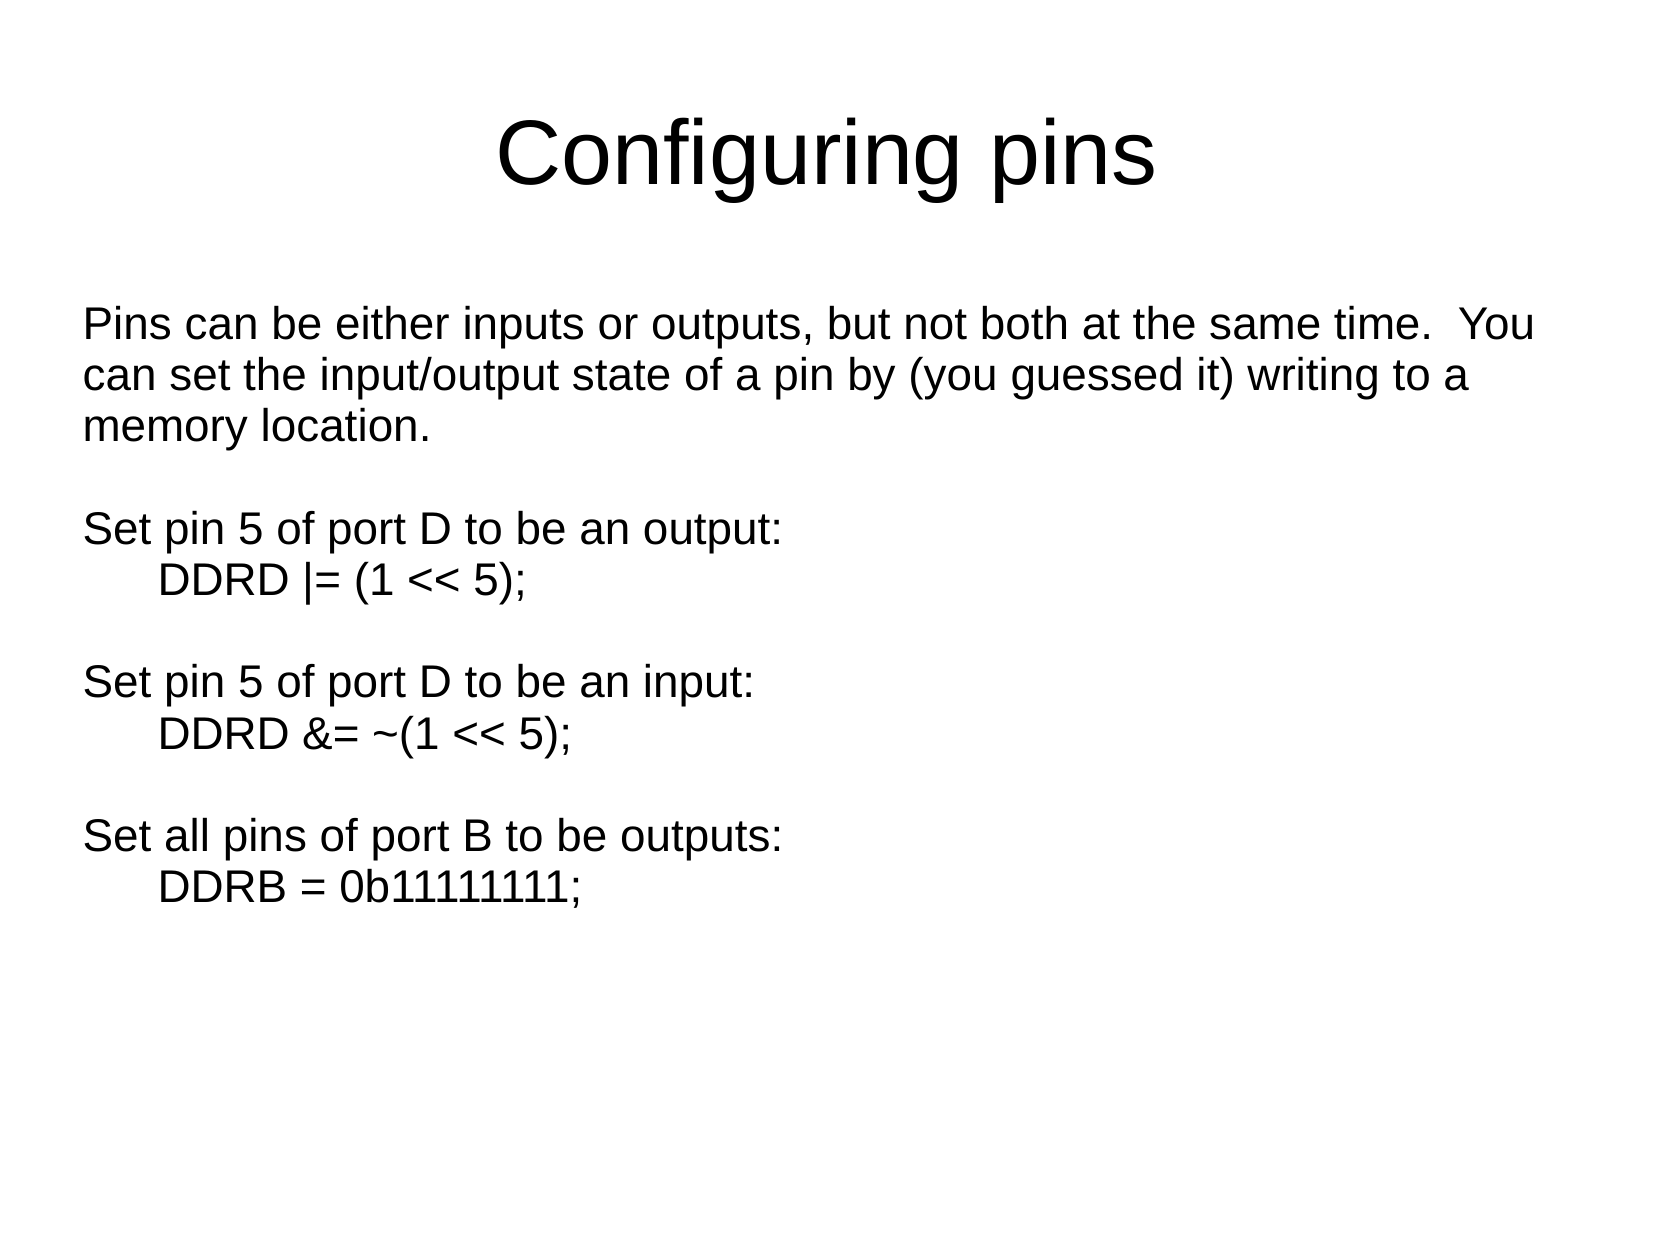

# Configuring pins
Pins can be either inputs or outputs, but not both at the same time. You can set the input/output state of a pin by (you guessed it) writing to a memory location.
Set pin 5 of port D to be an output:
	DDRD |= (1 << 5);
Set pin 5 of port D to be an input:
	DDRD &= ~(1 << 5);
Set all pins of port B to be outputs:
	DDRB = 0b11111111;